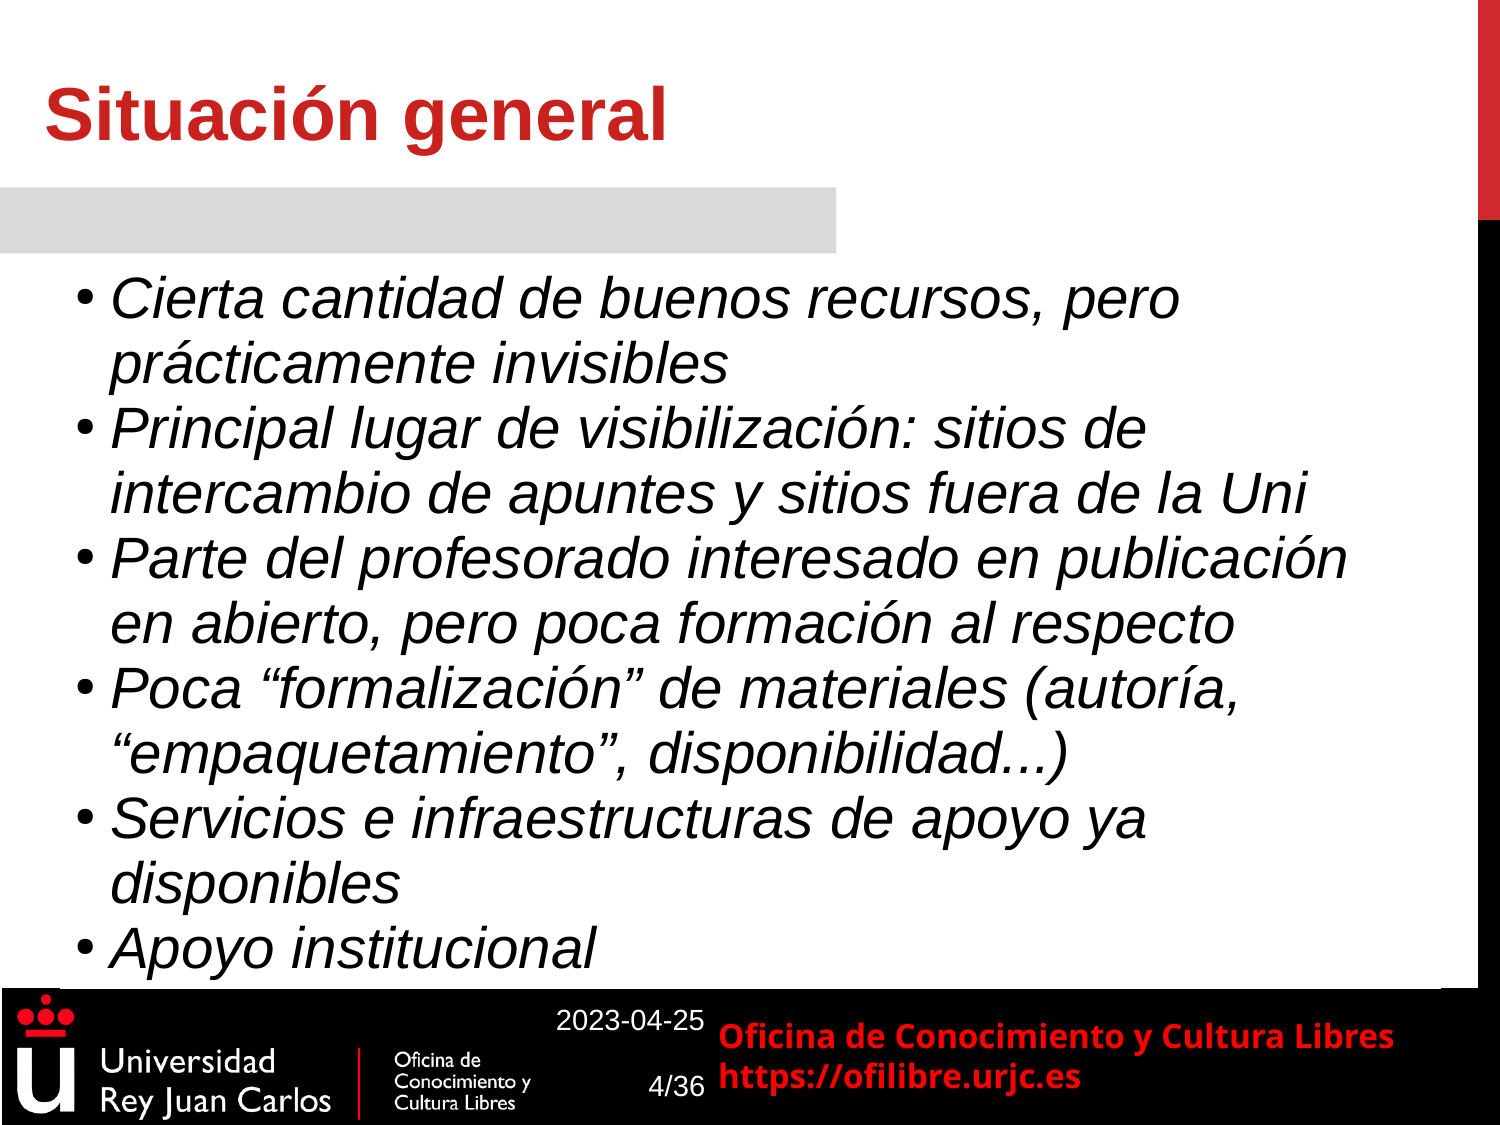

#
Situación general
Cierta cantidad de buenos recursos, pero prácticamente invisibles
Principal lugar de visibilización: sitios de intercambio de apuntes y sitios fuera de la Uni
Parte del profesorado interesado en publicación en abierto, pero poca formación al respecto
Poca “formalización” de materiales (autoría, “empaquetamiento”, disponibilidad...)
Servicios e infraestructuras de apoyo ya disponibles
Apoyo institucional